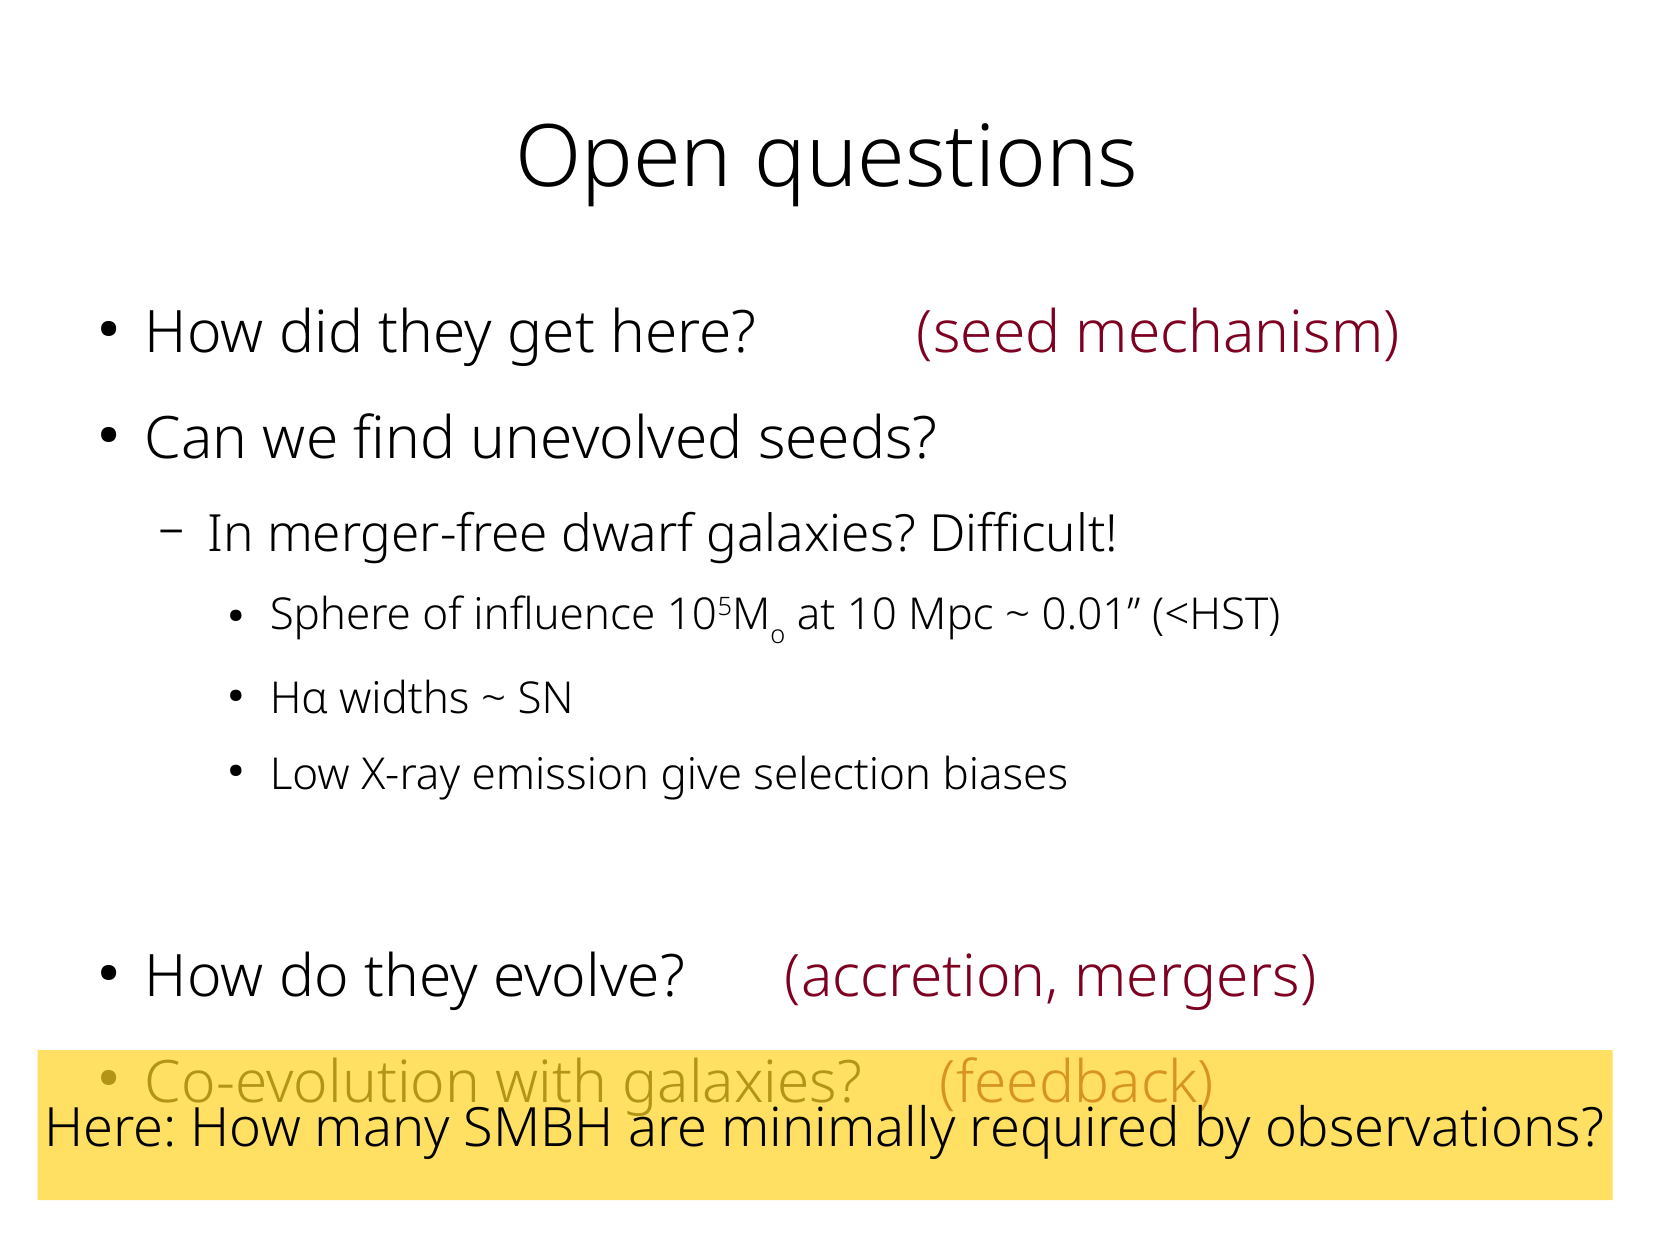

# Open questions
How did they get here? 		 (seed mechanism)
Can we find unevolved seeds?
In merger-free dwarf galaxies? Difficult!
Sphere of influence 105Mo at 10 Mpc ~ 0.01’’ (<HST)
Hα widths ~ SN
Low X-ray emission give selection biases
How do they evolve?			 (accretion, mergers)
Co-evolution with galaxies? (feedback)
Here: How many SMBH are minimally required by observations?